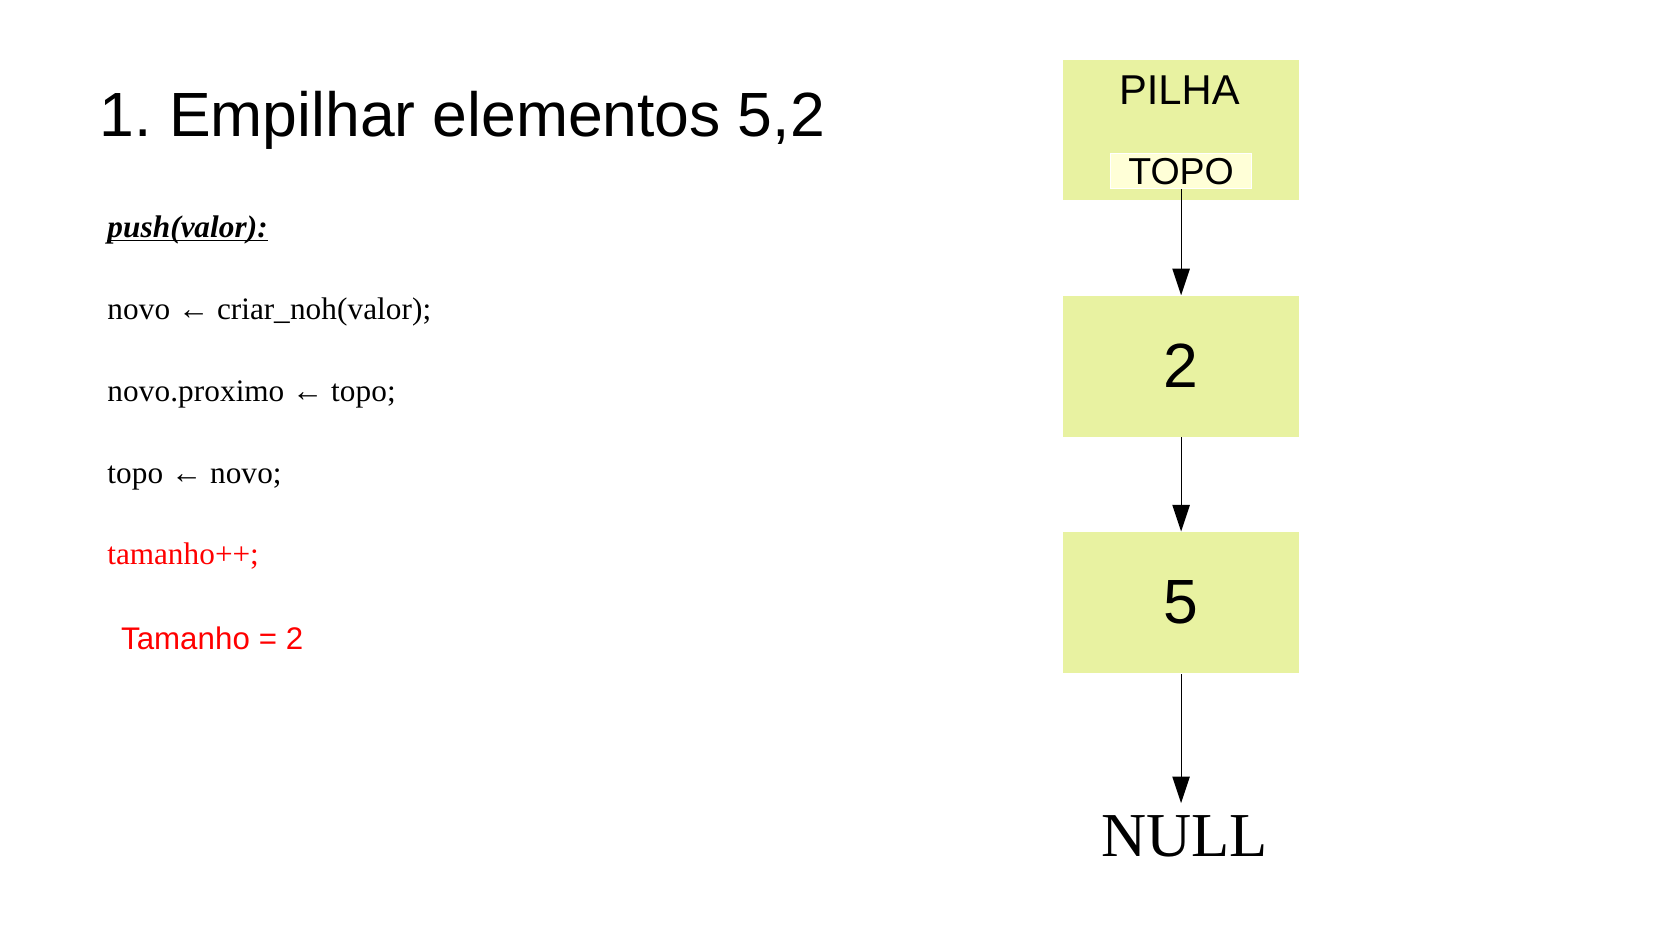

# 1. Empilhar elementos 5,2
PILHA
TOPO
push(valor):
novo ← criar_noh(valor);
novo.proximo ← topo;
topo ← novo;
tamanho++;
2
5
Tamanho = 2
NULL